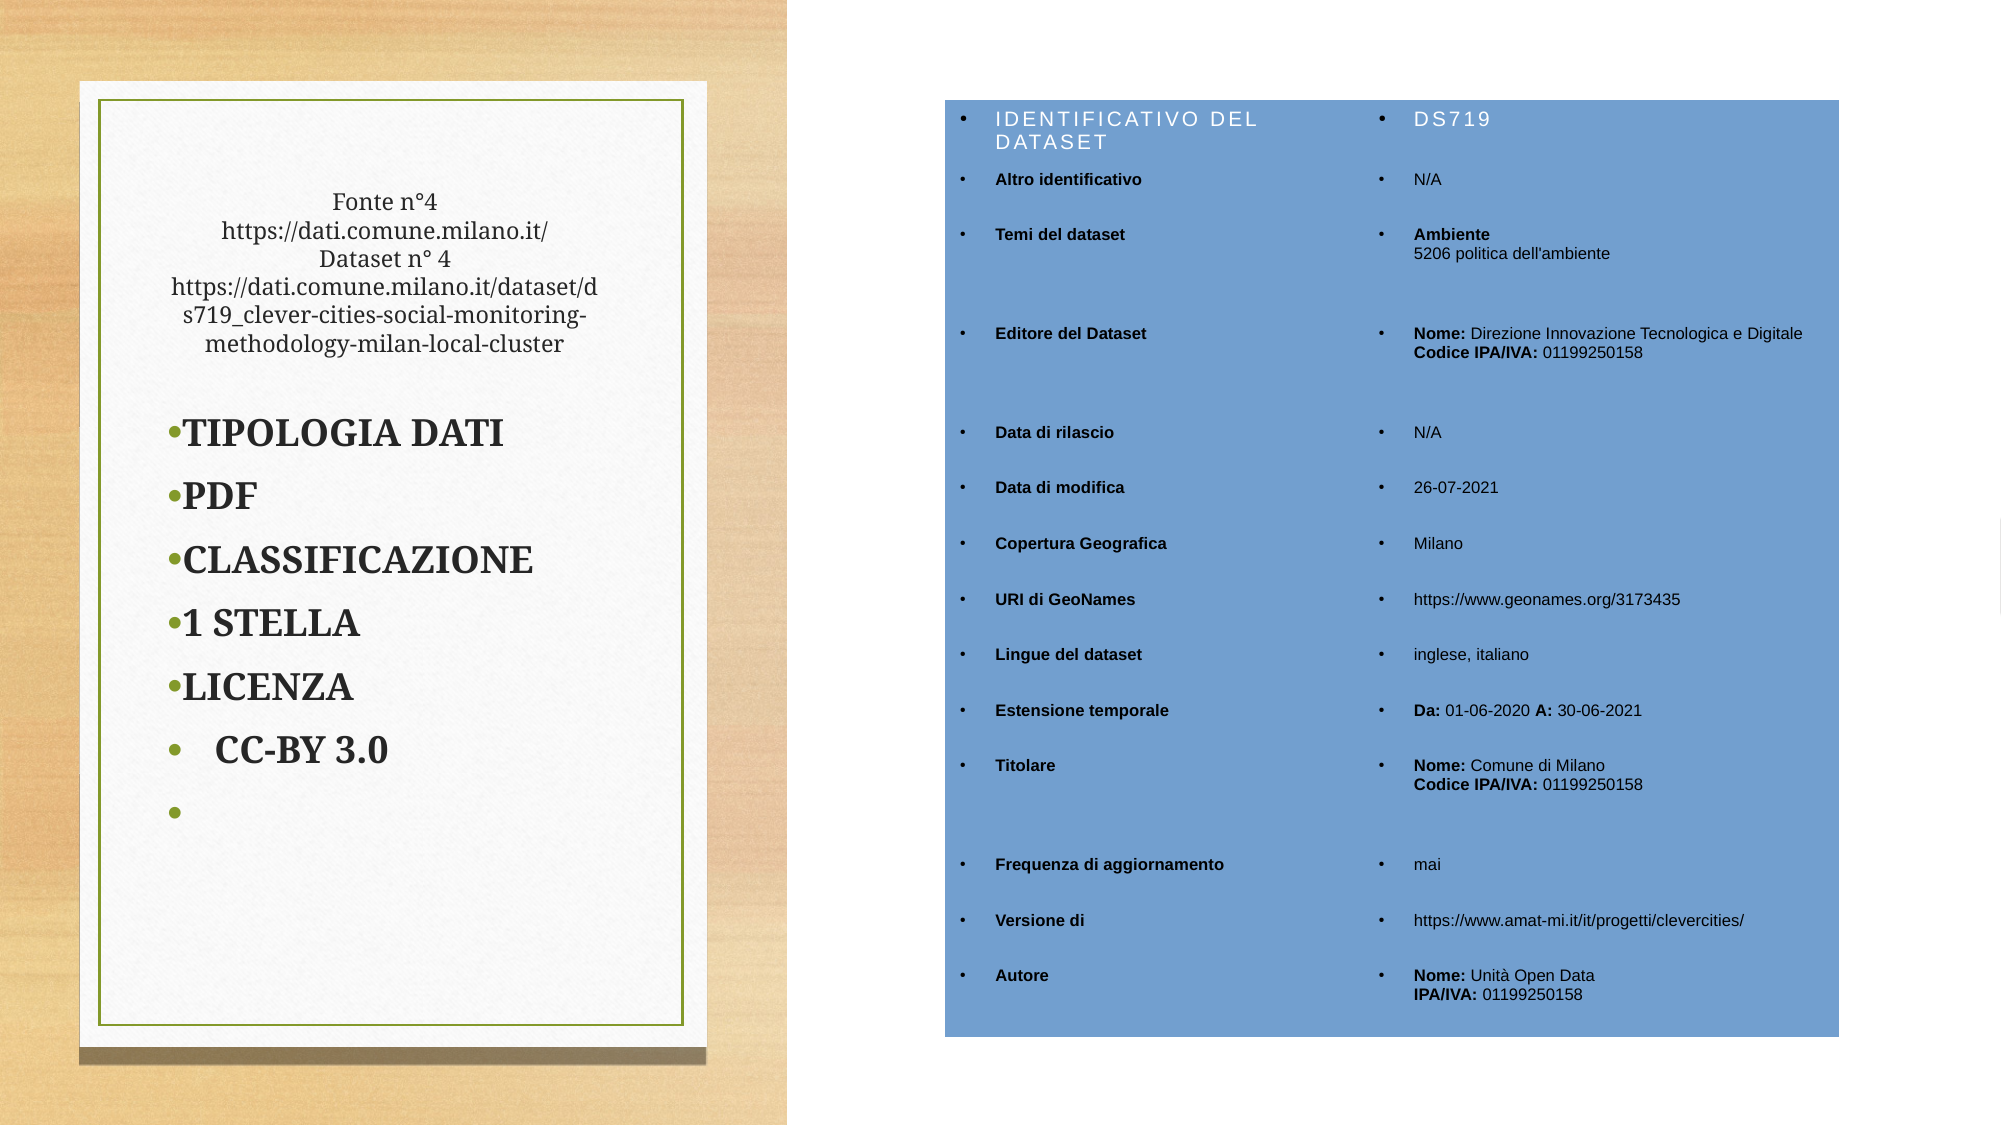

| Identificativo del dataset | DS719 |
| --- | --- |
| Altro identificativo | N/A |
| Temi del dataset | Ambiente 5206 politica dell'ambiente |
| Editore del Dataset | Nome: Direzione Innovazione Tecnologica e Digitale Codice IPA/IVA: 01199250158 |
| Data di rilascio | N/A |
| Data di modifica | 26-07-2021 |
| Copertura Geografica | Milano |
| URI di GeoNames | https://www.geonames.org/3173435 |
| Lingue del dataset | inglese, italiano |
| Estensione temporale | Da: 01-06-2020 A: 30-06-2021 |
| Titolare | Nome: Comune di Milano Codice IPA/IVA: 01199250158 |
| Frequenza di aggiornamento | mai |
| Versione di | https://www.amat-mi.it/it/progetti/clevercities/ |
| Autore | Nome: Unità Open Data IPA/IVA: 01199250158 |
# Fonte n°4 https://dati.comune.milano.it/ Dataset n° 4 https://dati.comune.milano.it/dataset/ds719_clever-cities-social-monitoring-methodology-milan-local-cluster
TIPOLOGIA DATI
PDF
CLASSIFICAZIONE
1 STELLA
LICENZA
CC-BY 3.0